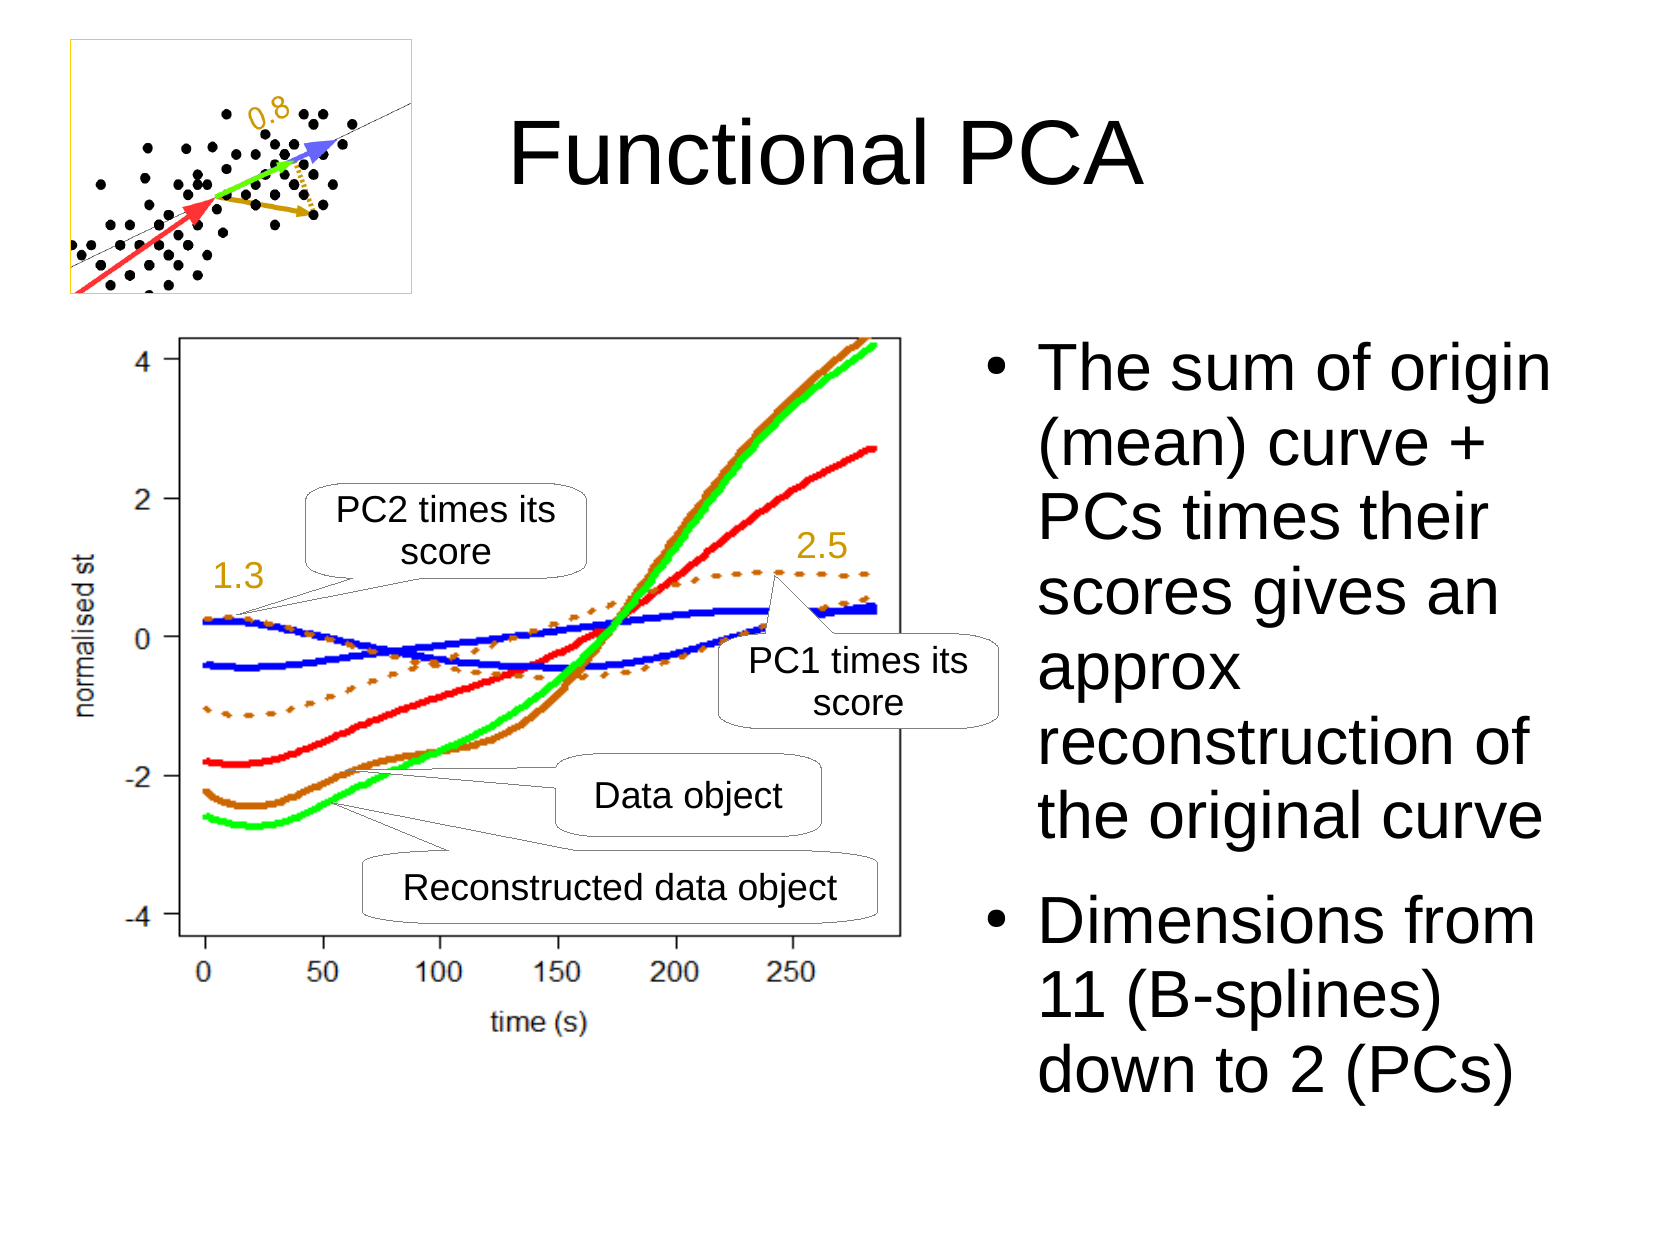

# Functional PCA
The sum of origin (mean) curve + PCs times their scores gives an approx reconstruction of the original curve
Dimensions from 11 (B-splines) down to 2 (PCs)
PC2 times its score
2.5
1.3
PC1 times its score
Data object
Reconstructed data object